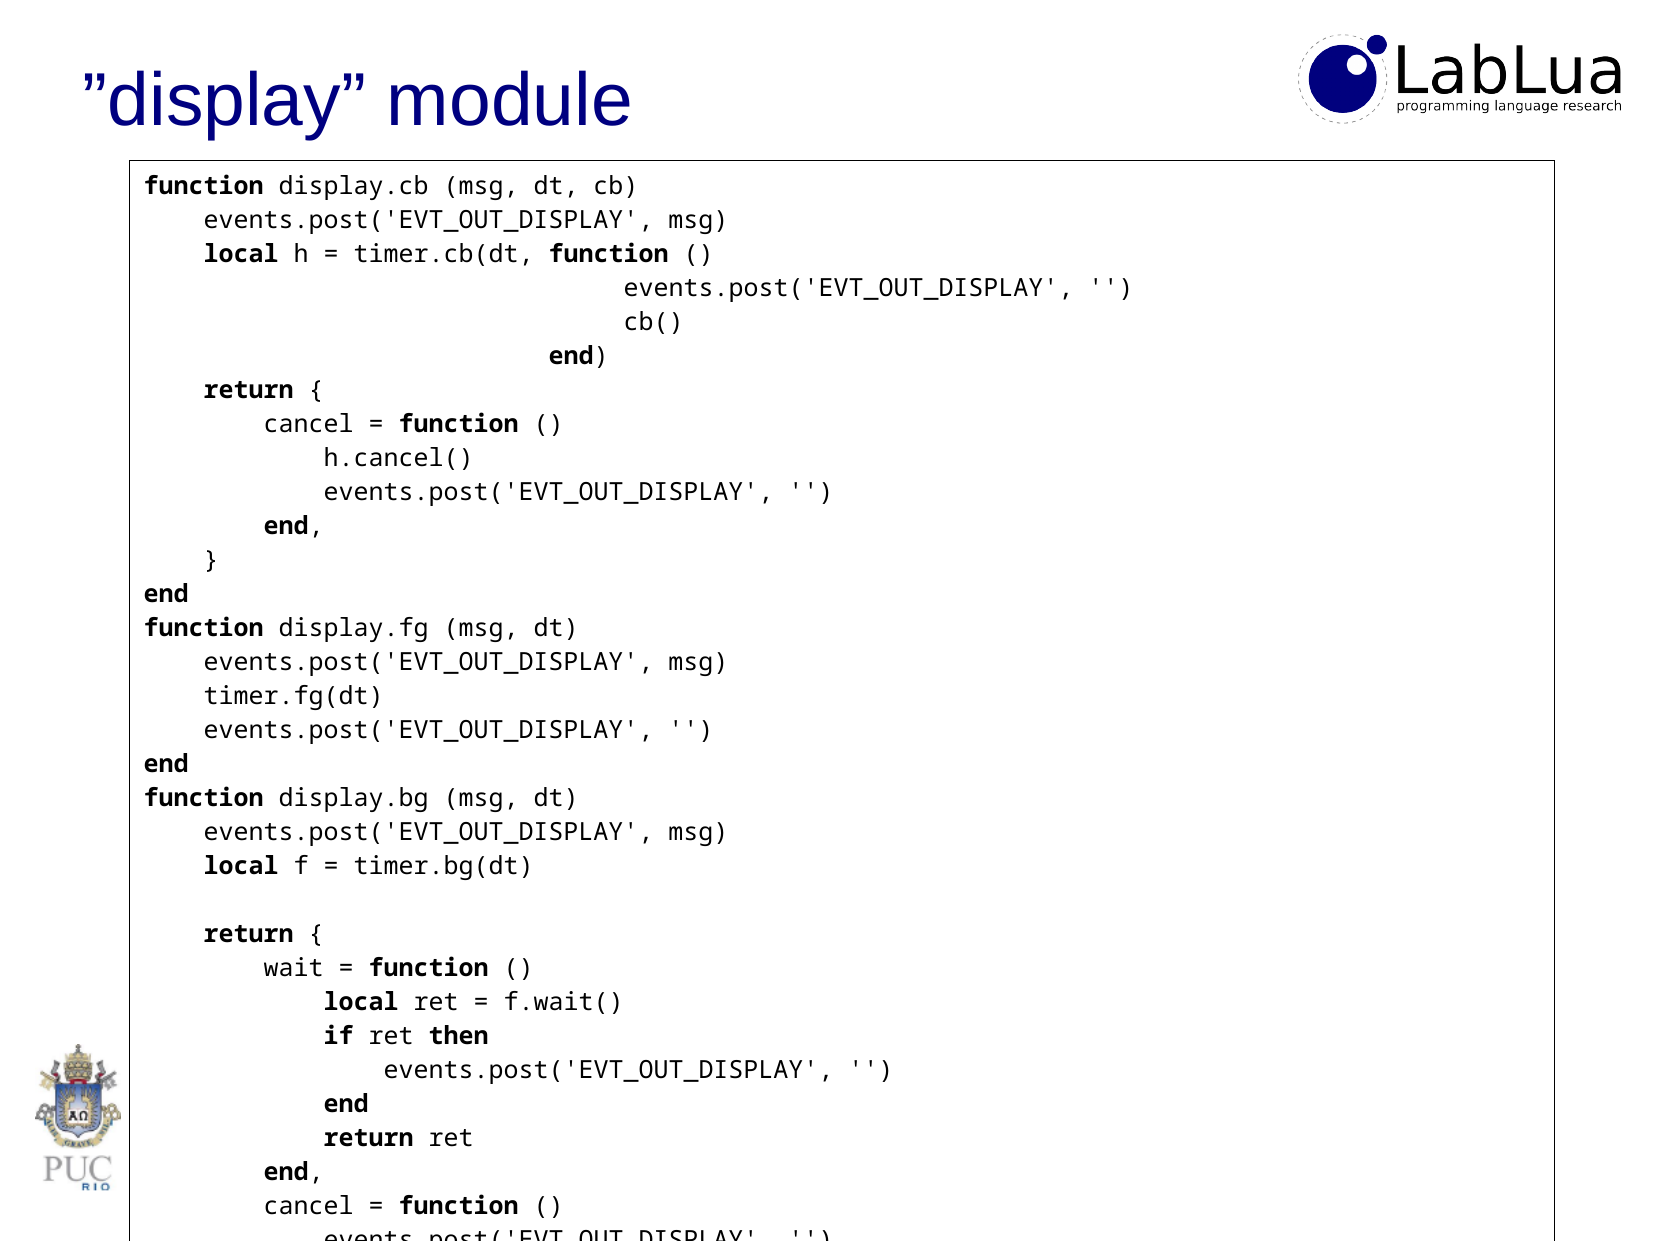

# ”display” module
function display.cb (msg, dt, cb)
 events.post('EVT_OUT_DISPLAY', msg)
 local h = timer.cb(dt, function ()
 events.post('EVT_OUT_DISPLAY', '')
 cb()
 end)
 return {
 cancel = function ()
 h.cancel()
 events.post('EVT_OUT_DISPLAY', '')
 end,
 }
end
function display.fg (msg, dt)
 events.post('EVT_OUT_DISPLAY', msg)
 timer.fg(dt)
 events.post('EVT_OUT_DISPLAY', '')
end
function display.bg (msg, dt)
 events.post('EVT_OUT_DISPLAY', msg)
 local f = timer.bg(dt)
 return {
 wait = function ()
 local ret = f.wait()
 if ret then
 events.post('EVT_OUT_DISPLAY', '')
 end
 return ret
 end,
 cancel = function ()
 events.post('EVT_OUT_DISPLAY', '')
 return f.cancel()
 end,
 }
end